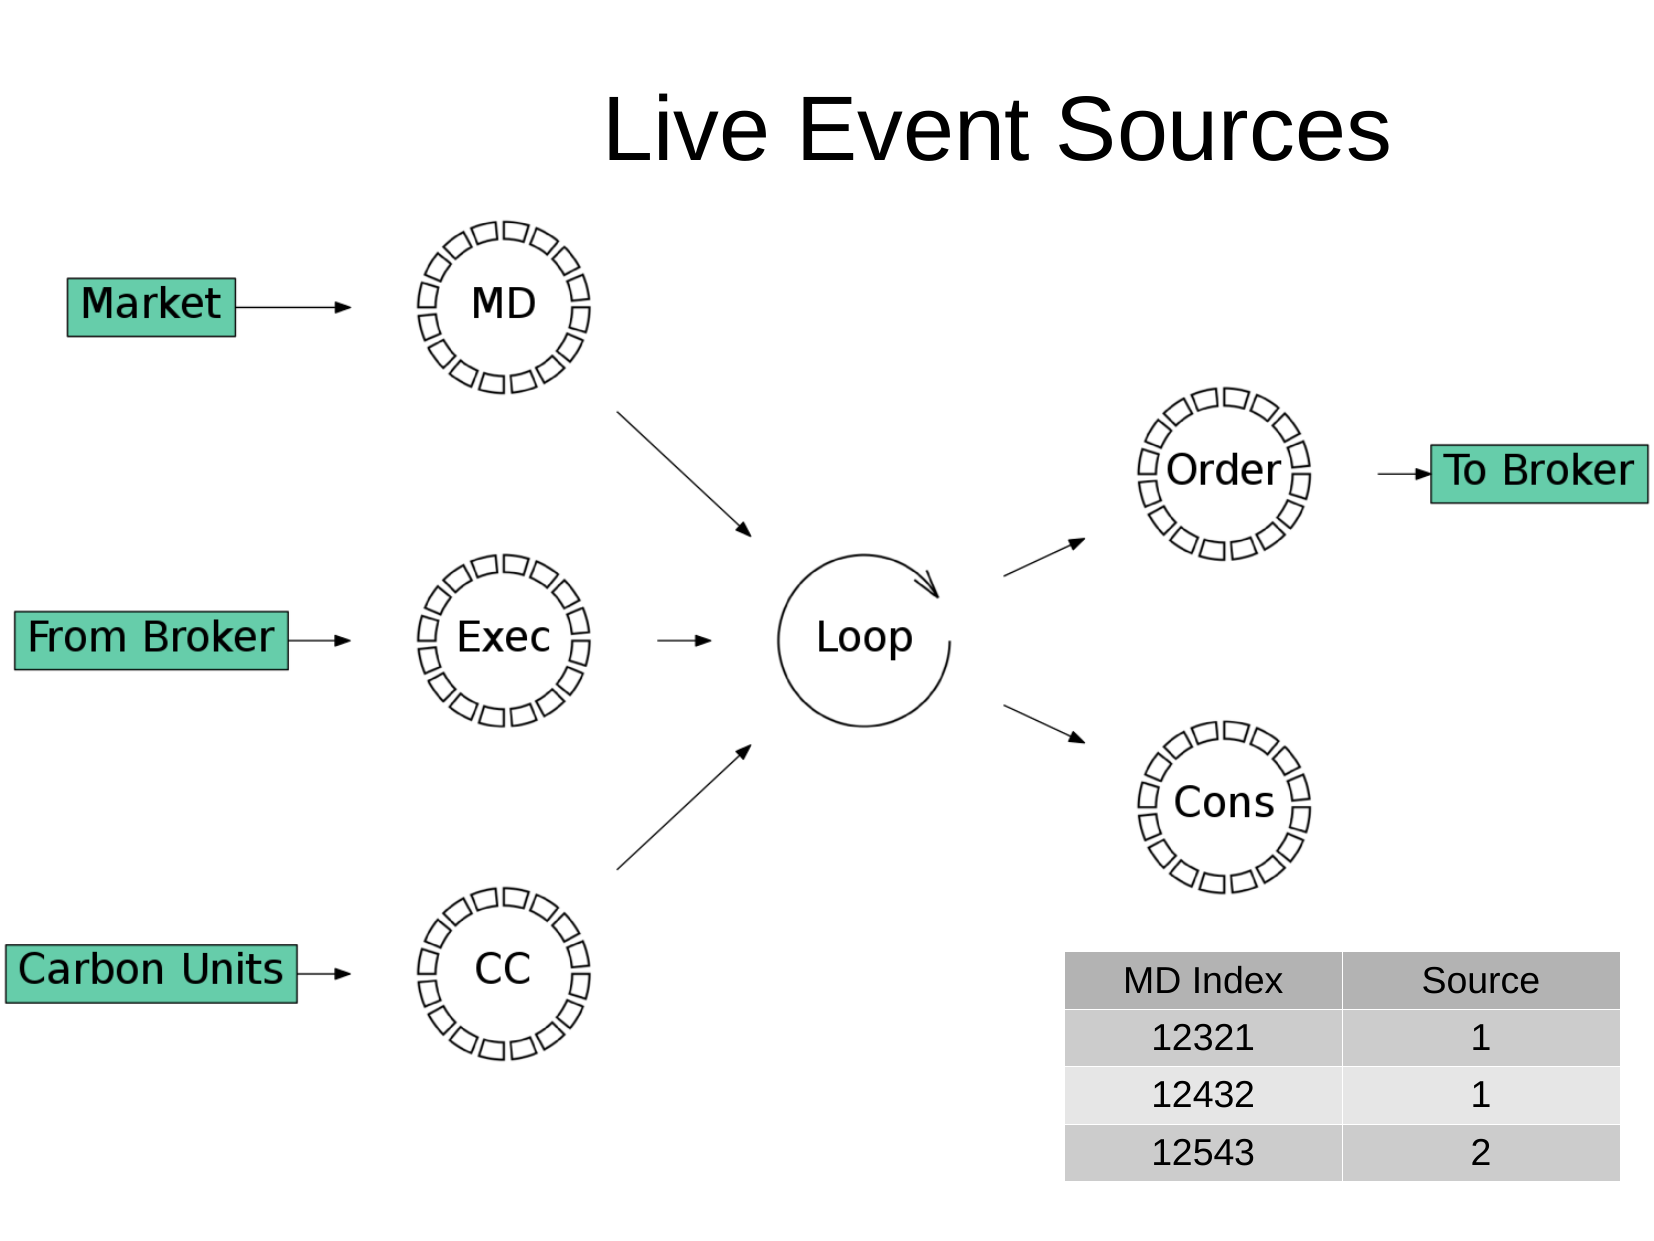

# Live Event Sources
| MD Index | Source |
| --- | --- |
| 12321 | 1 |
| 12432 | 1 |
| 12543 | 2 |